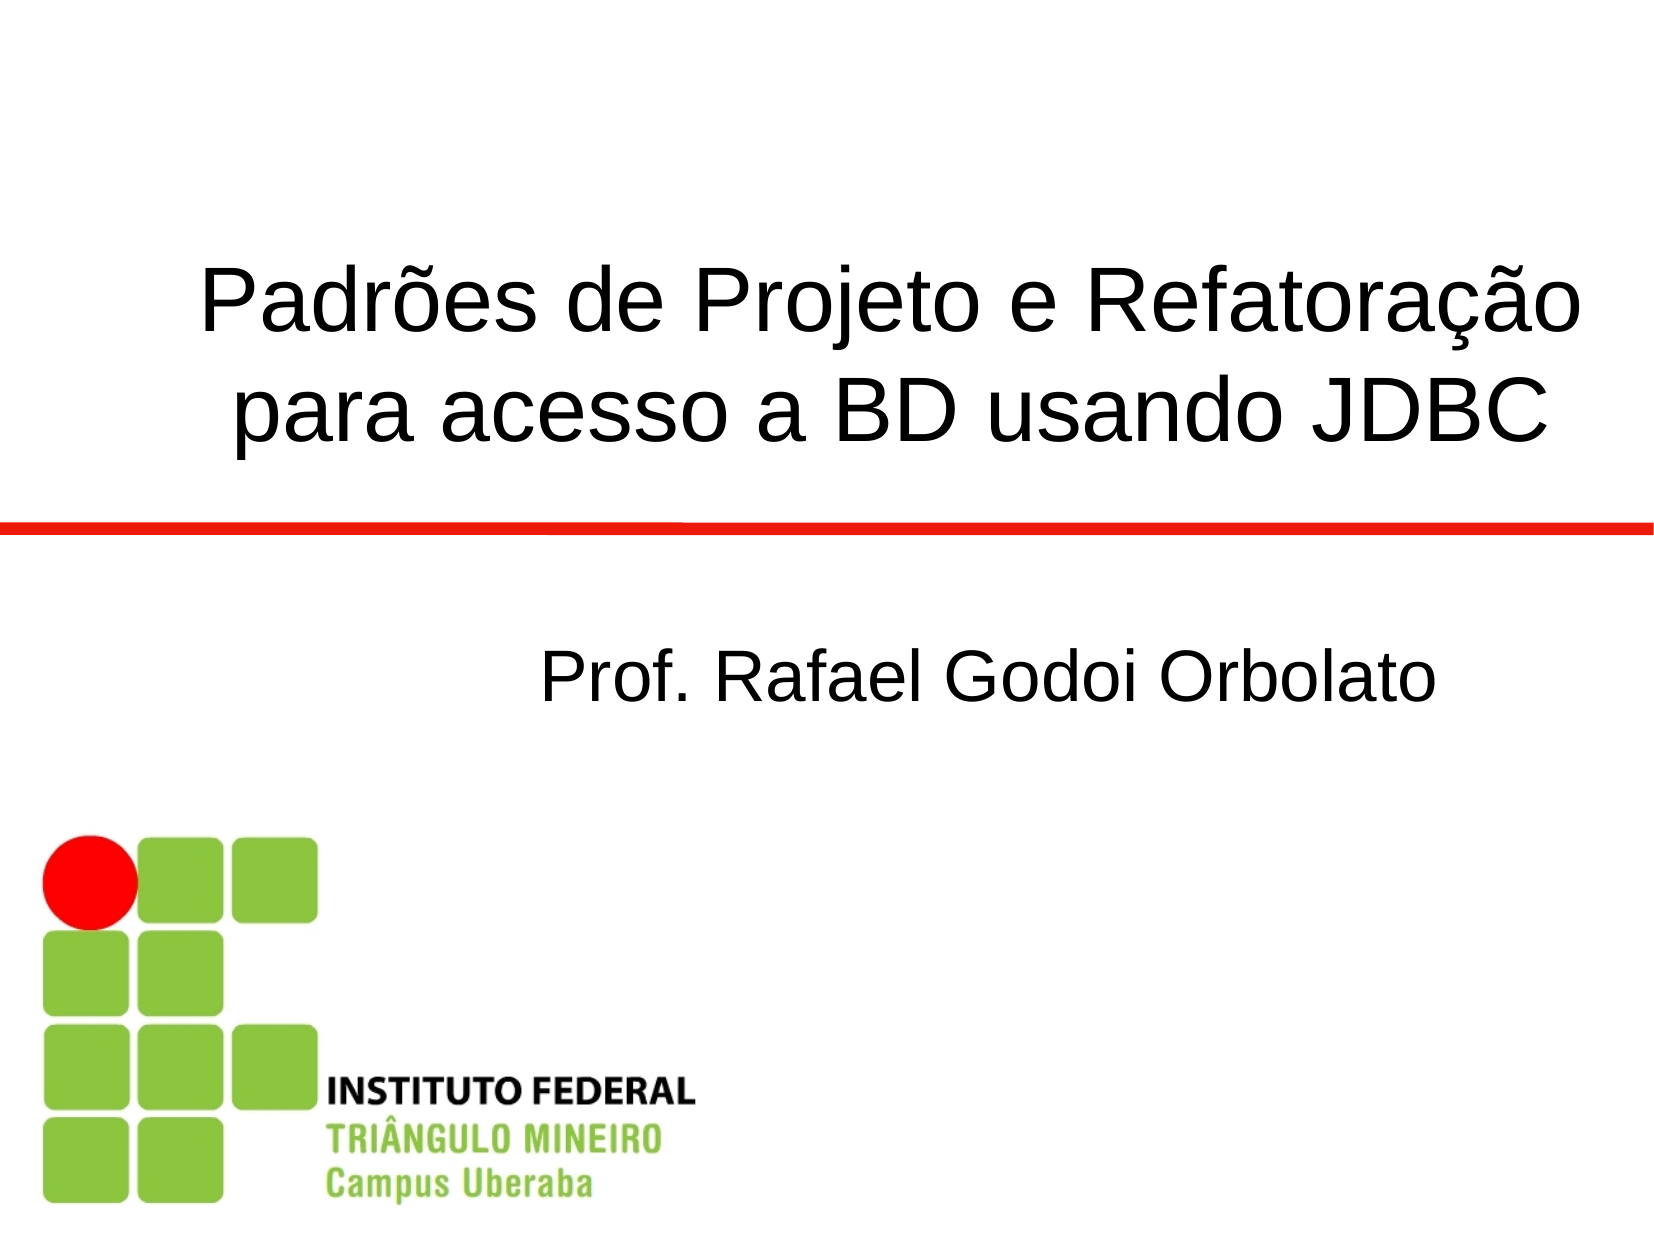

Padrões de Projeto e Refatoração para acesso a BD usando JDBC
Prof. Rafael Godoi Orbolato